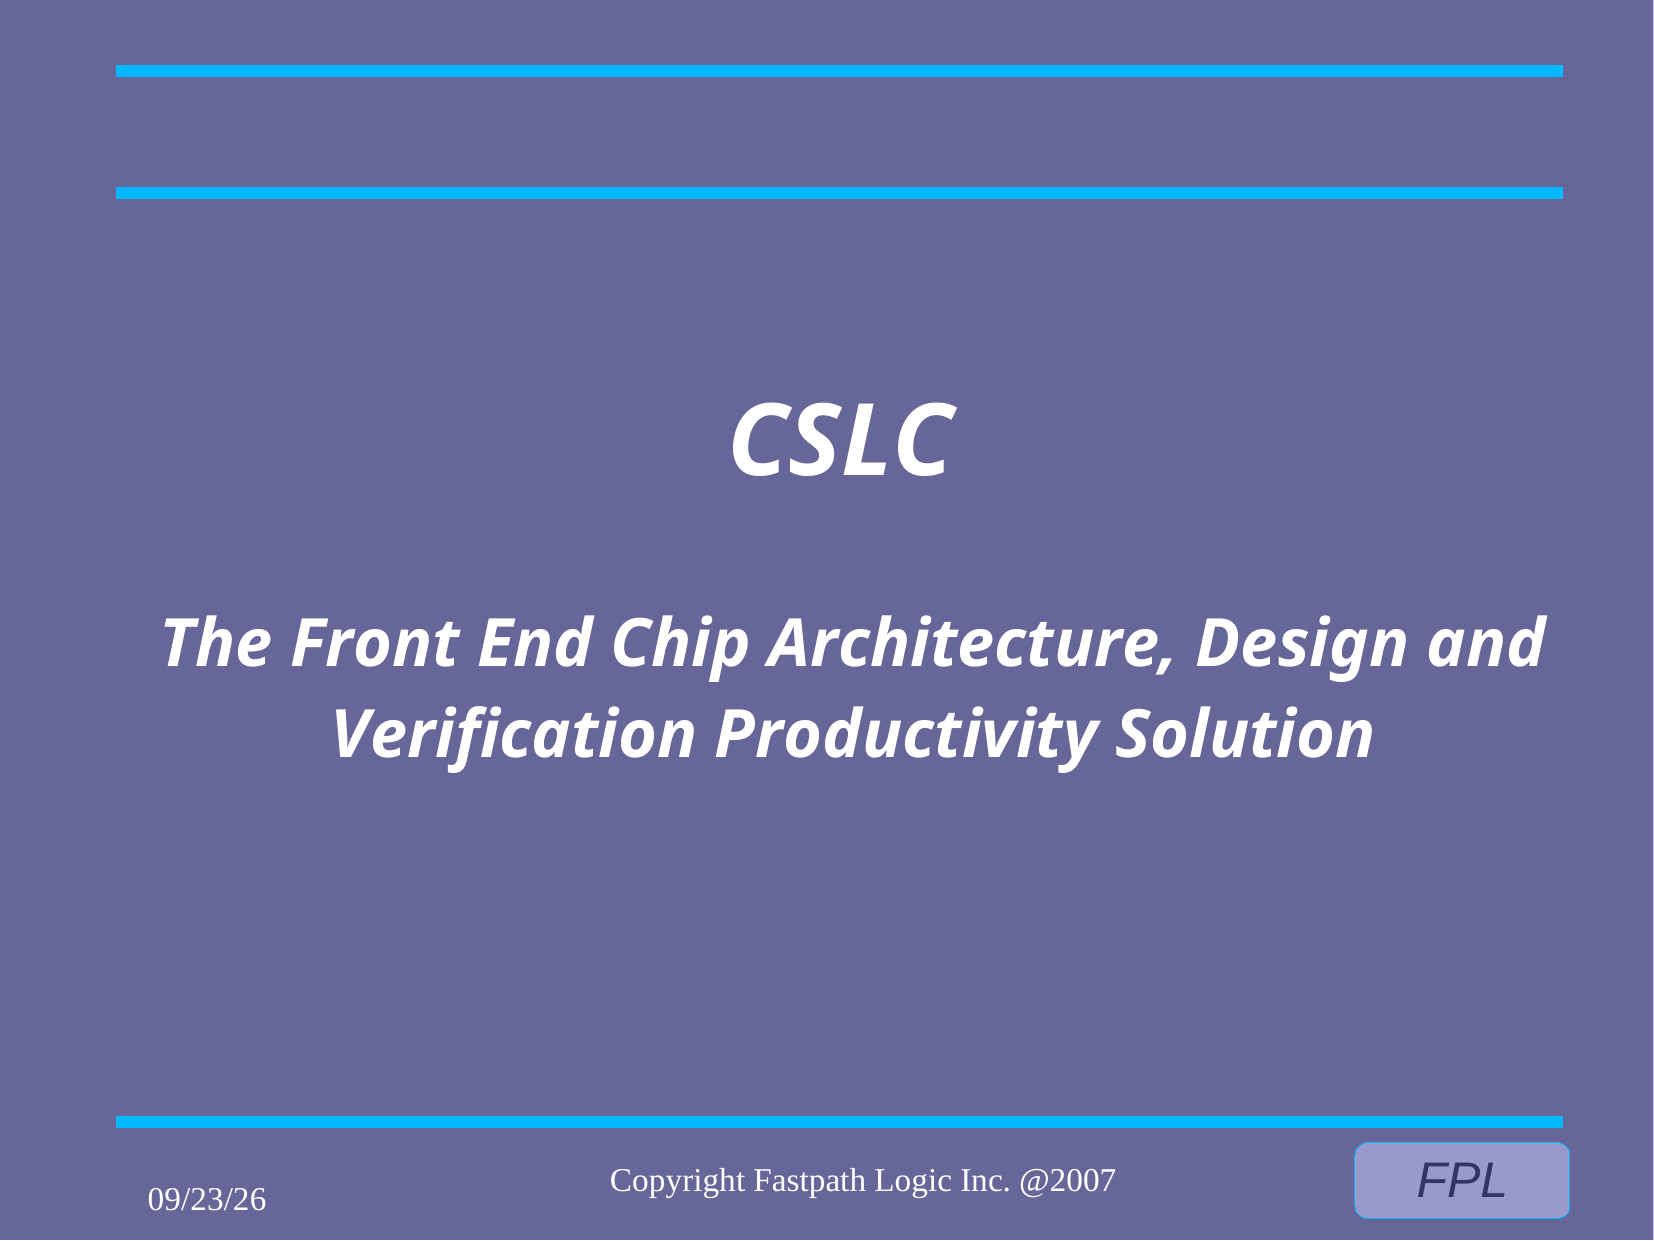

# CSLC The Front End Chip Architecture, Design and Verification Productivity Solution
Copyright Fastpath Logic Inc. @2007